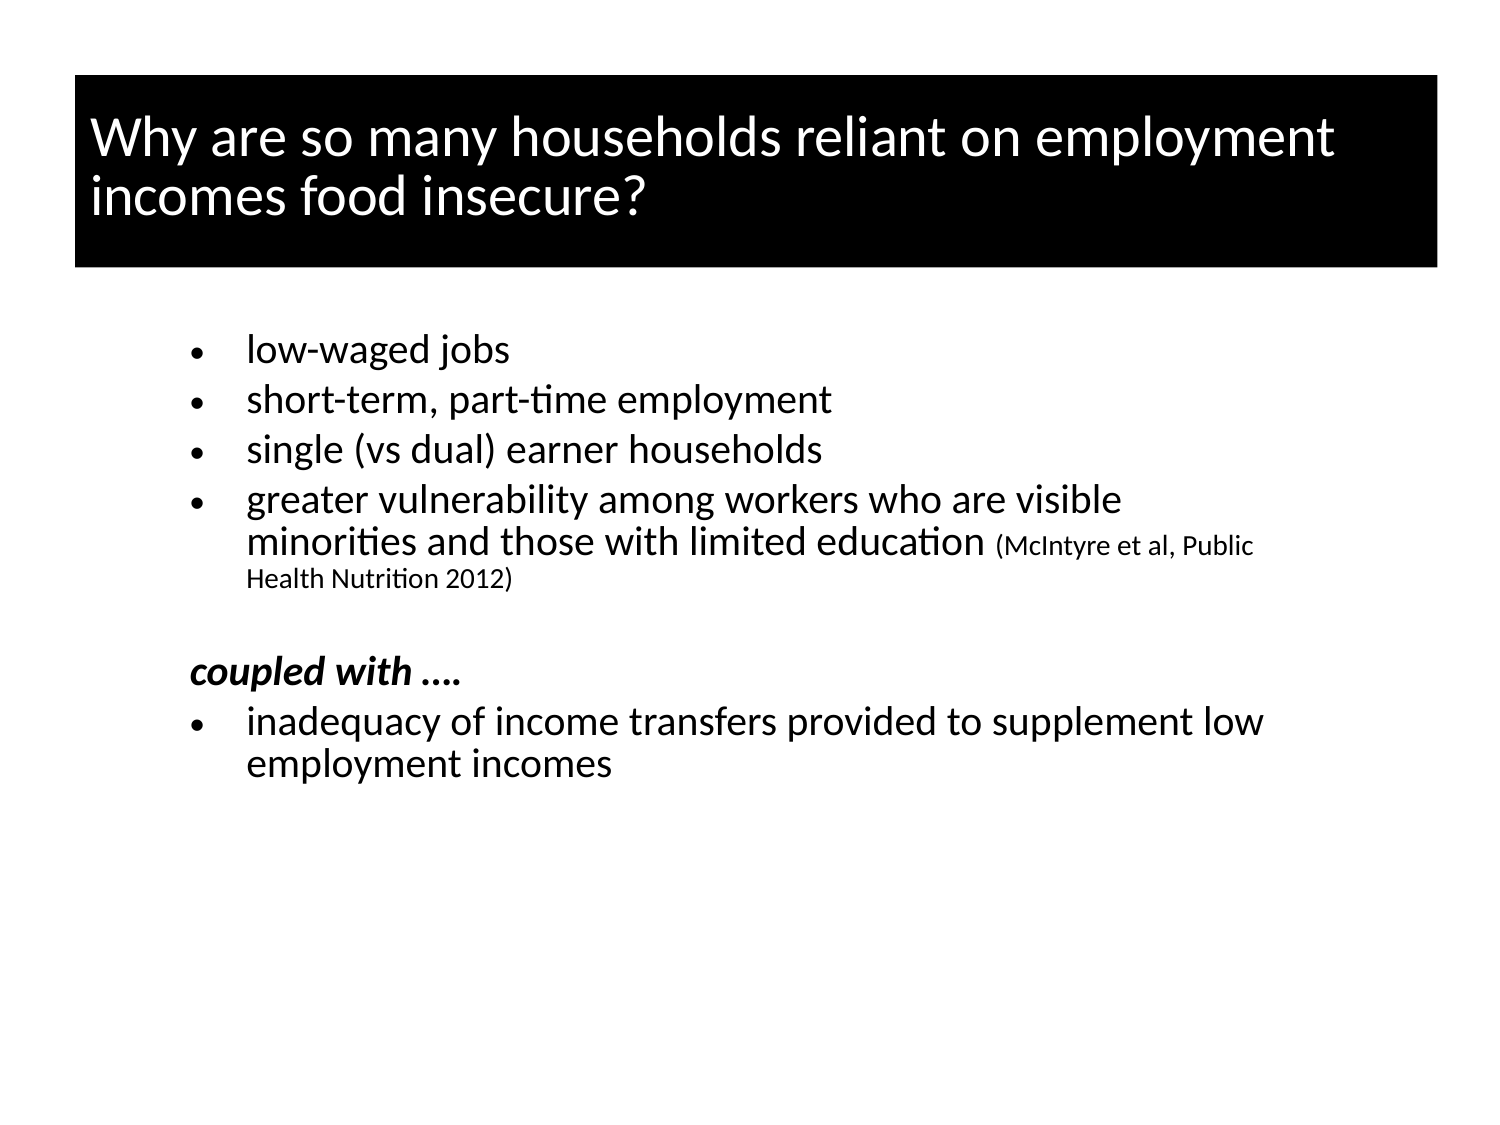

# Why are so many households reliant on employment incomes food insecure?
low-waged jobs
short-term, part-time employment
single (vs dual) earner households
greater vulnerability among workers who are visible minorities and those with limited education (McIntyre et al, Public Health Nutrition 2012)
coupled with ….
inadequacy of income transfers provided to supplement low employment incomes